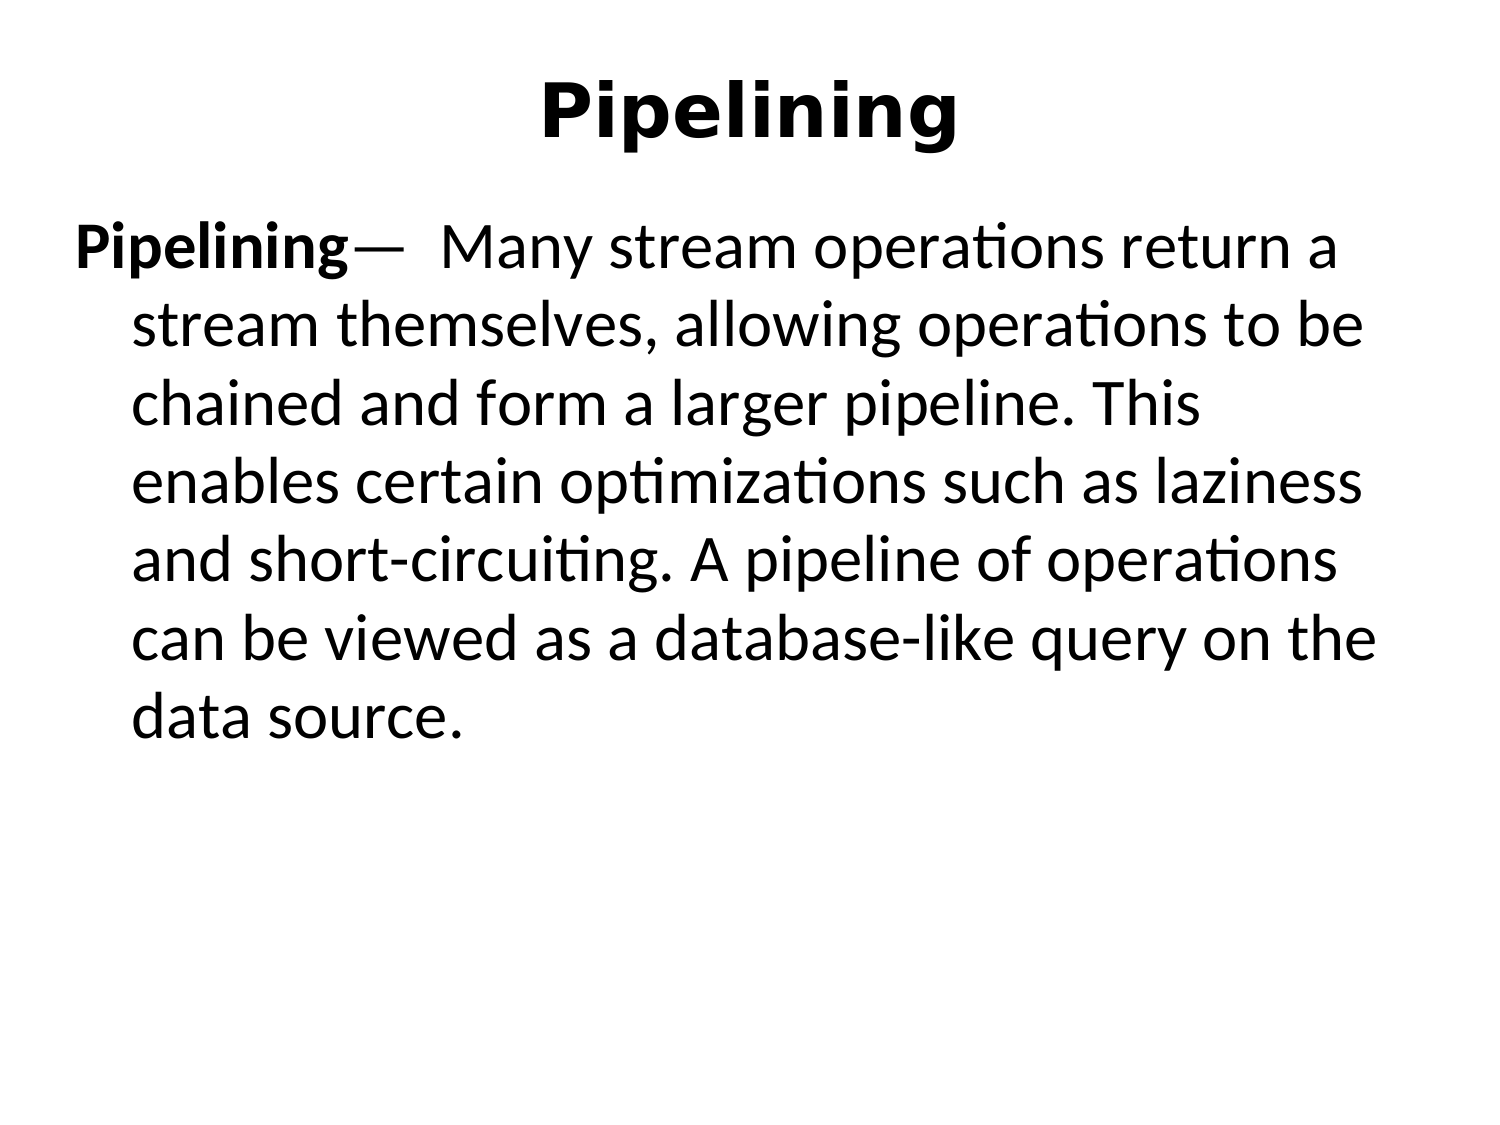

# Pipelining
Pipelining— Many stream operations return a stream themselves, allowing operations to be chained and form a larger pipeline. This enables certain optimizations such as laziness and short-circuiting. A pipeline of operations can be viewed as a database-like query on the data source.